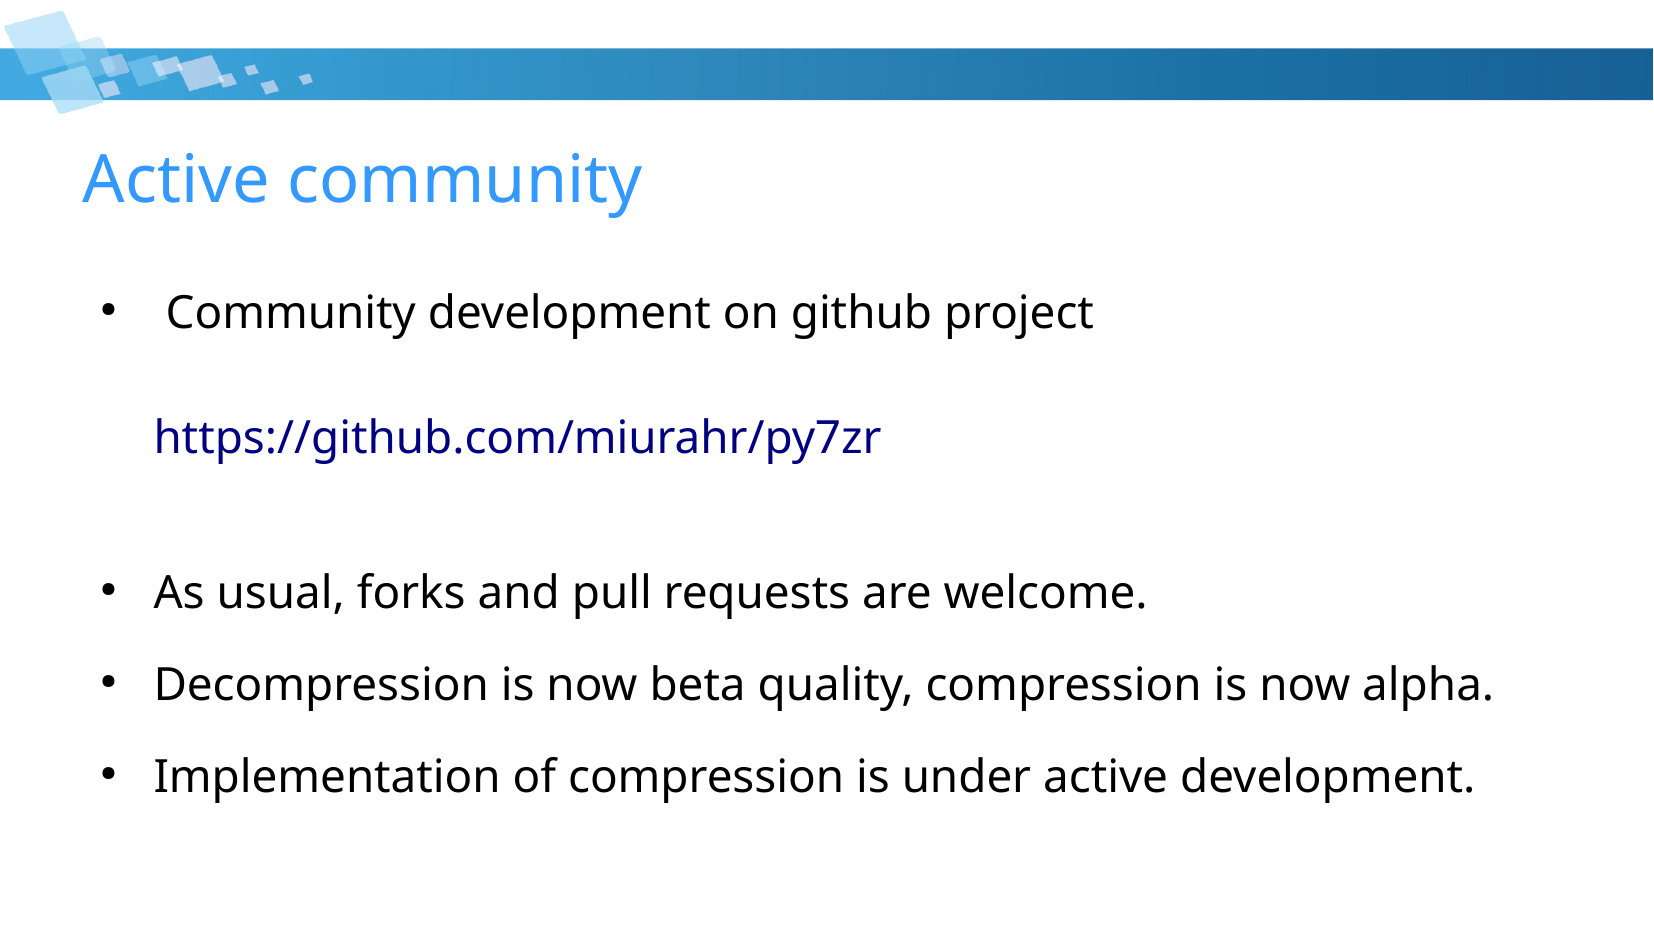

# Active community
 Community development on github project
https://github.com/miurahr/py7zr
As usual, forks and pull requests are welcome.
Decompression is now beta quality, compression is now alpha.
Implementation of compression is under active development.